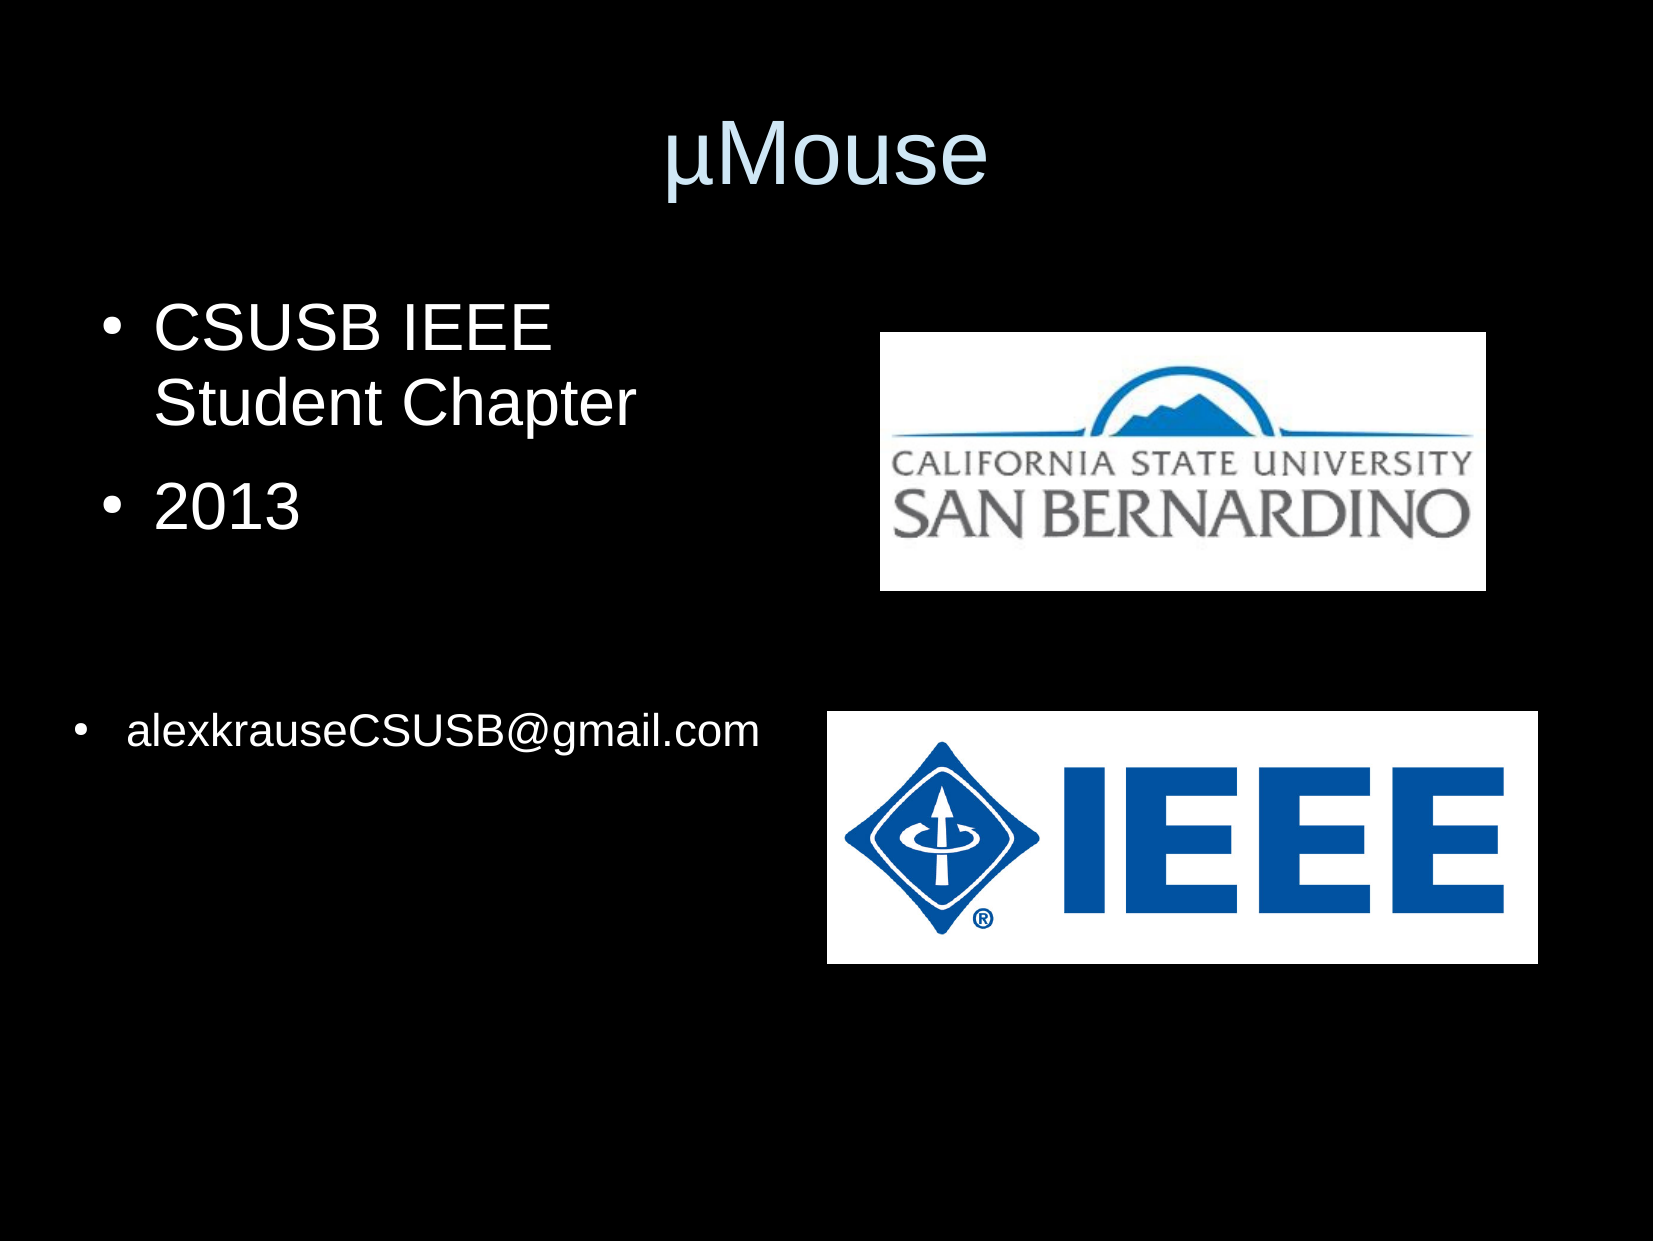

µMouse
# CSUSB IEEE Student Chapter
2013
alexkrauseCSUSB@gmail.com